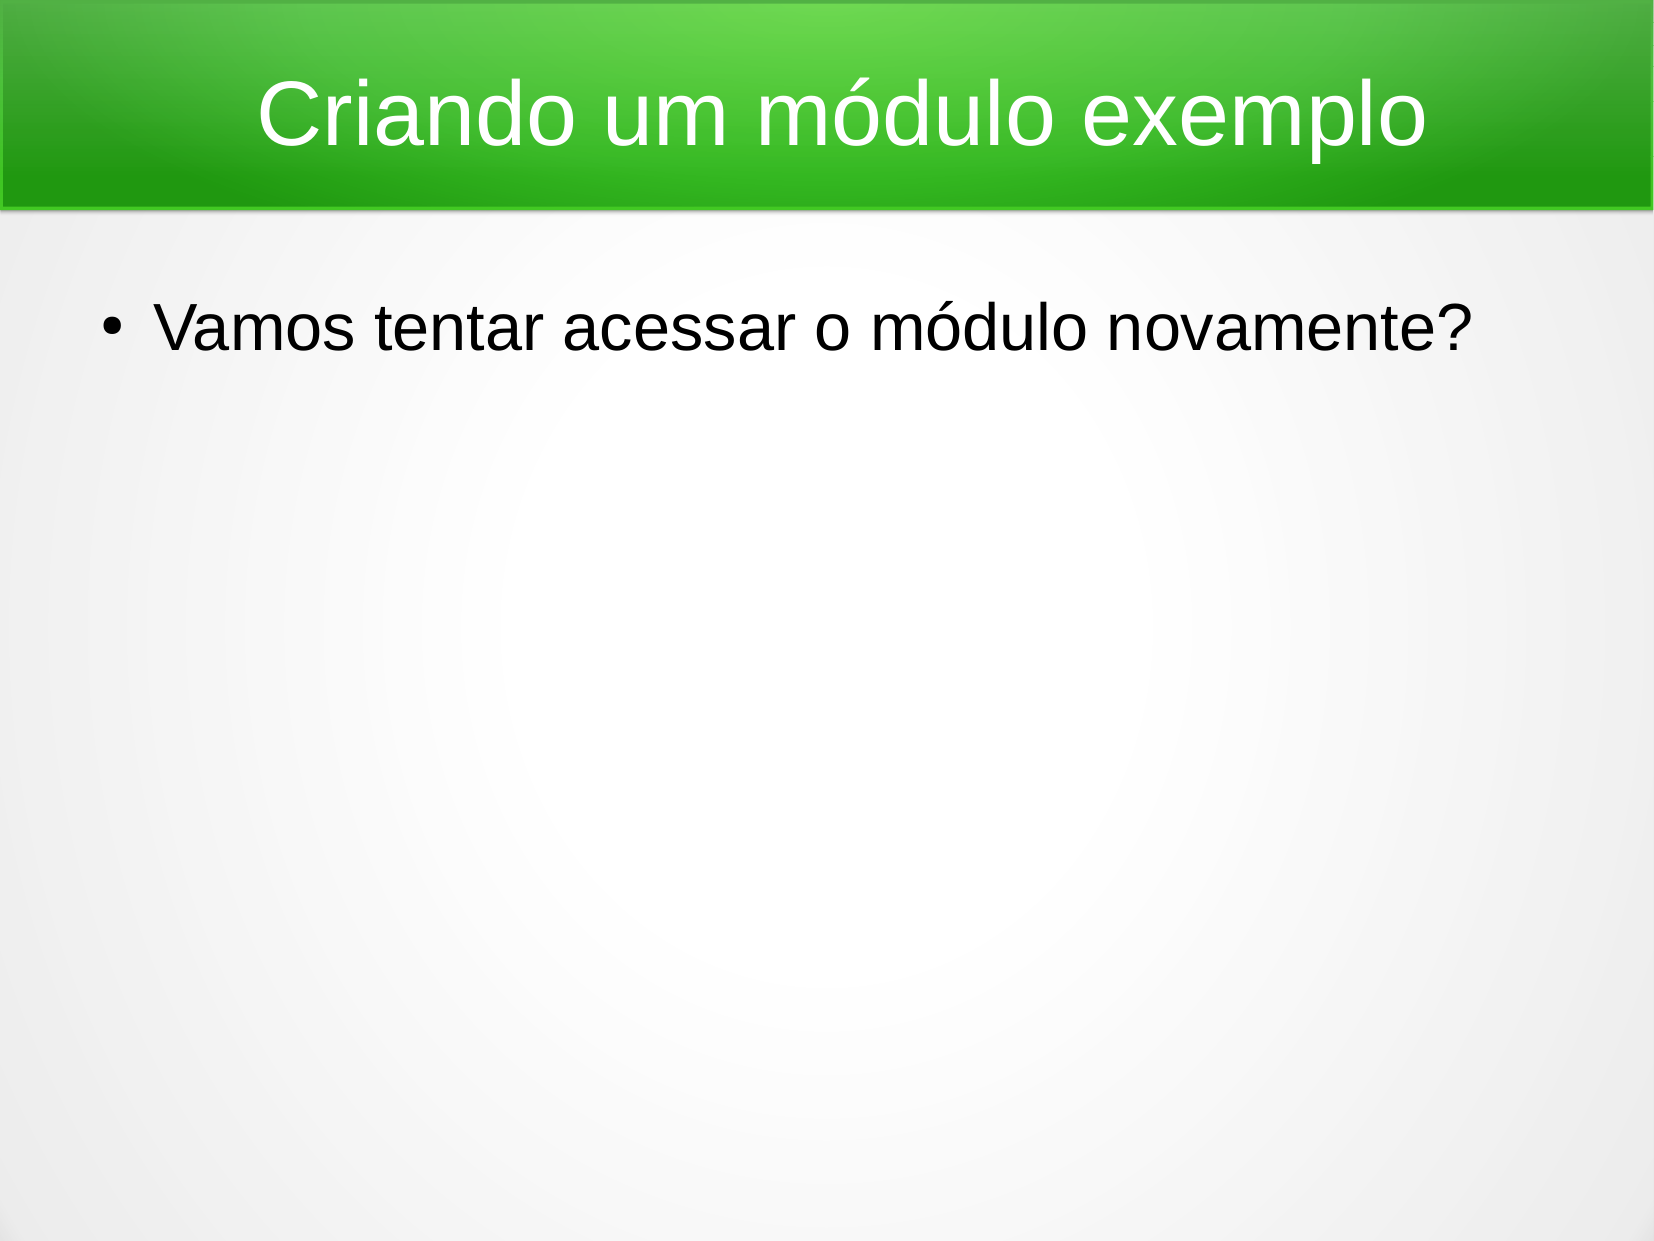

# Criando um módulo exemplo
Vamos tentar acessar o módulo novamente?